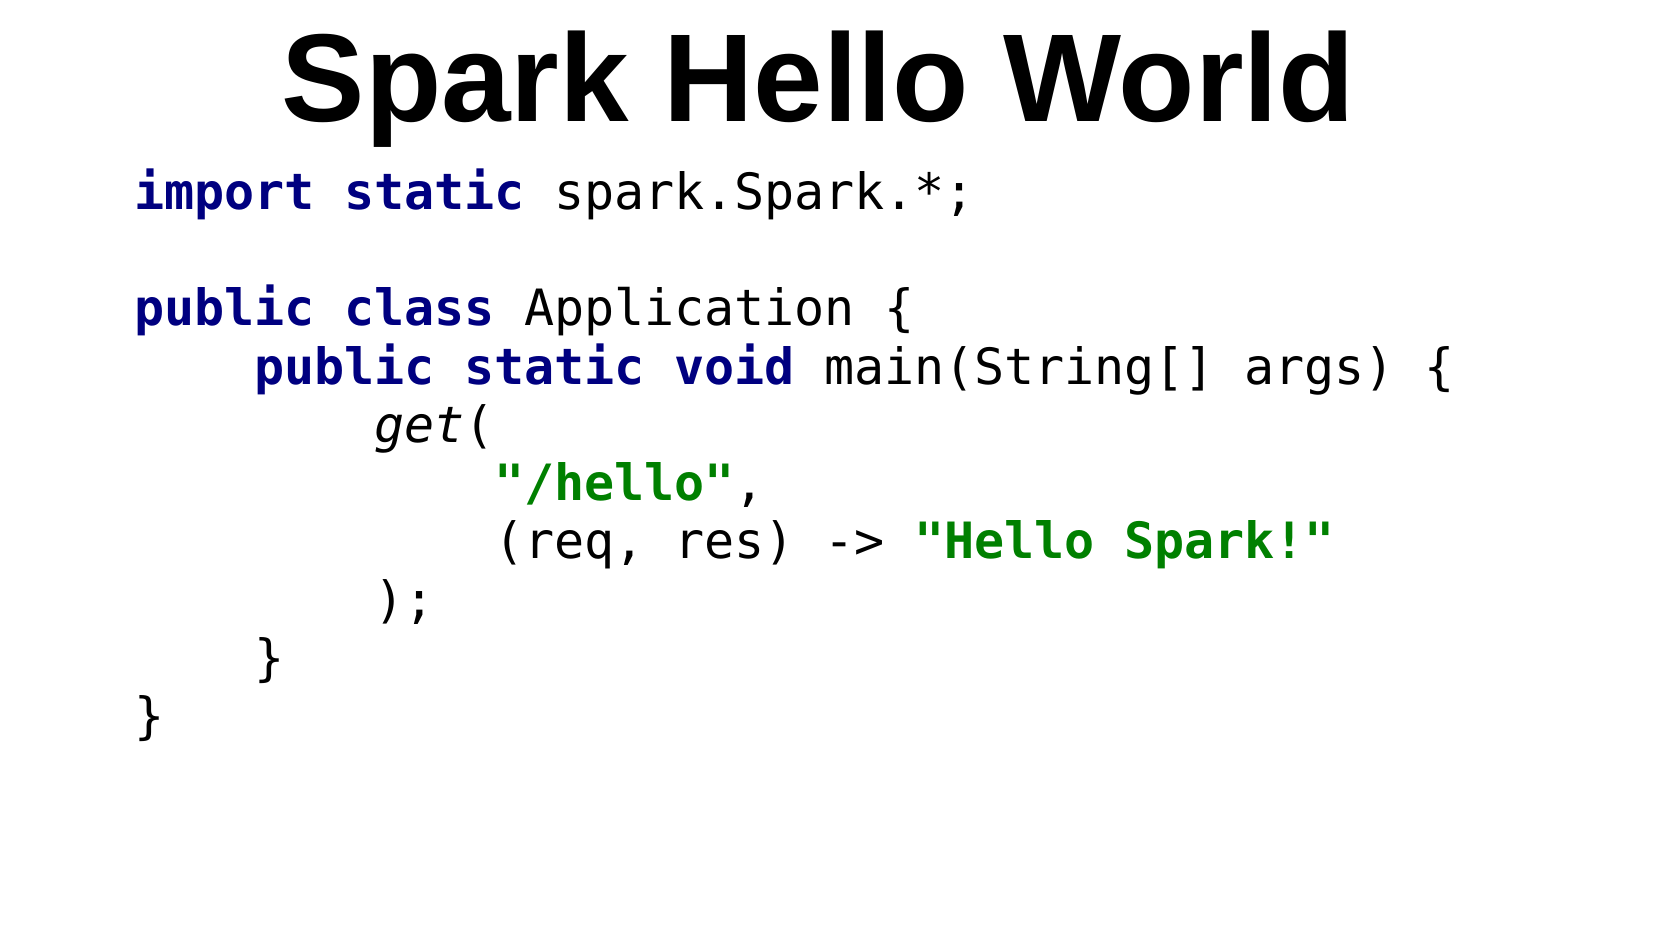

# Spark Hello World
import static spark.Spark.*;
public class Application {
 public static void main(String[] args) {
 get(
 "/hello",
 (req, res) -> "Hello Spark!"
 );
 }
}